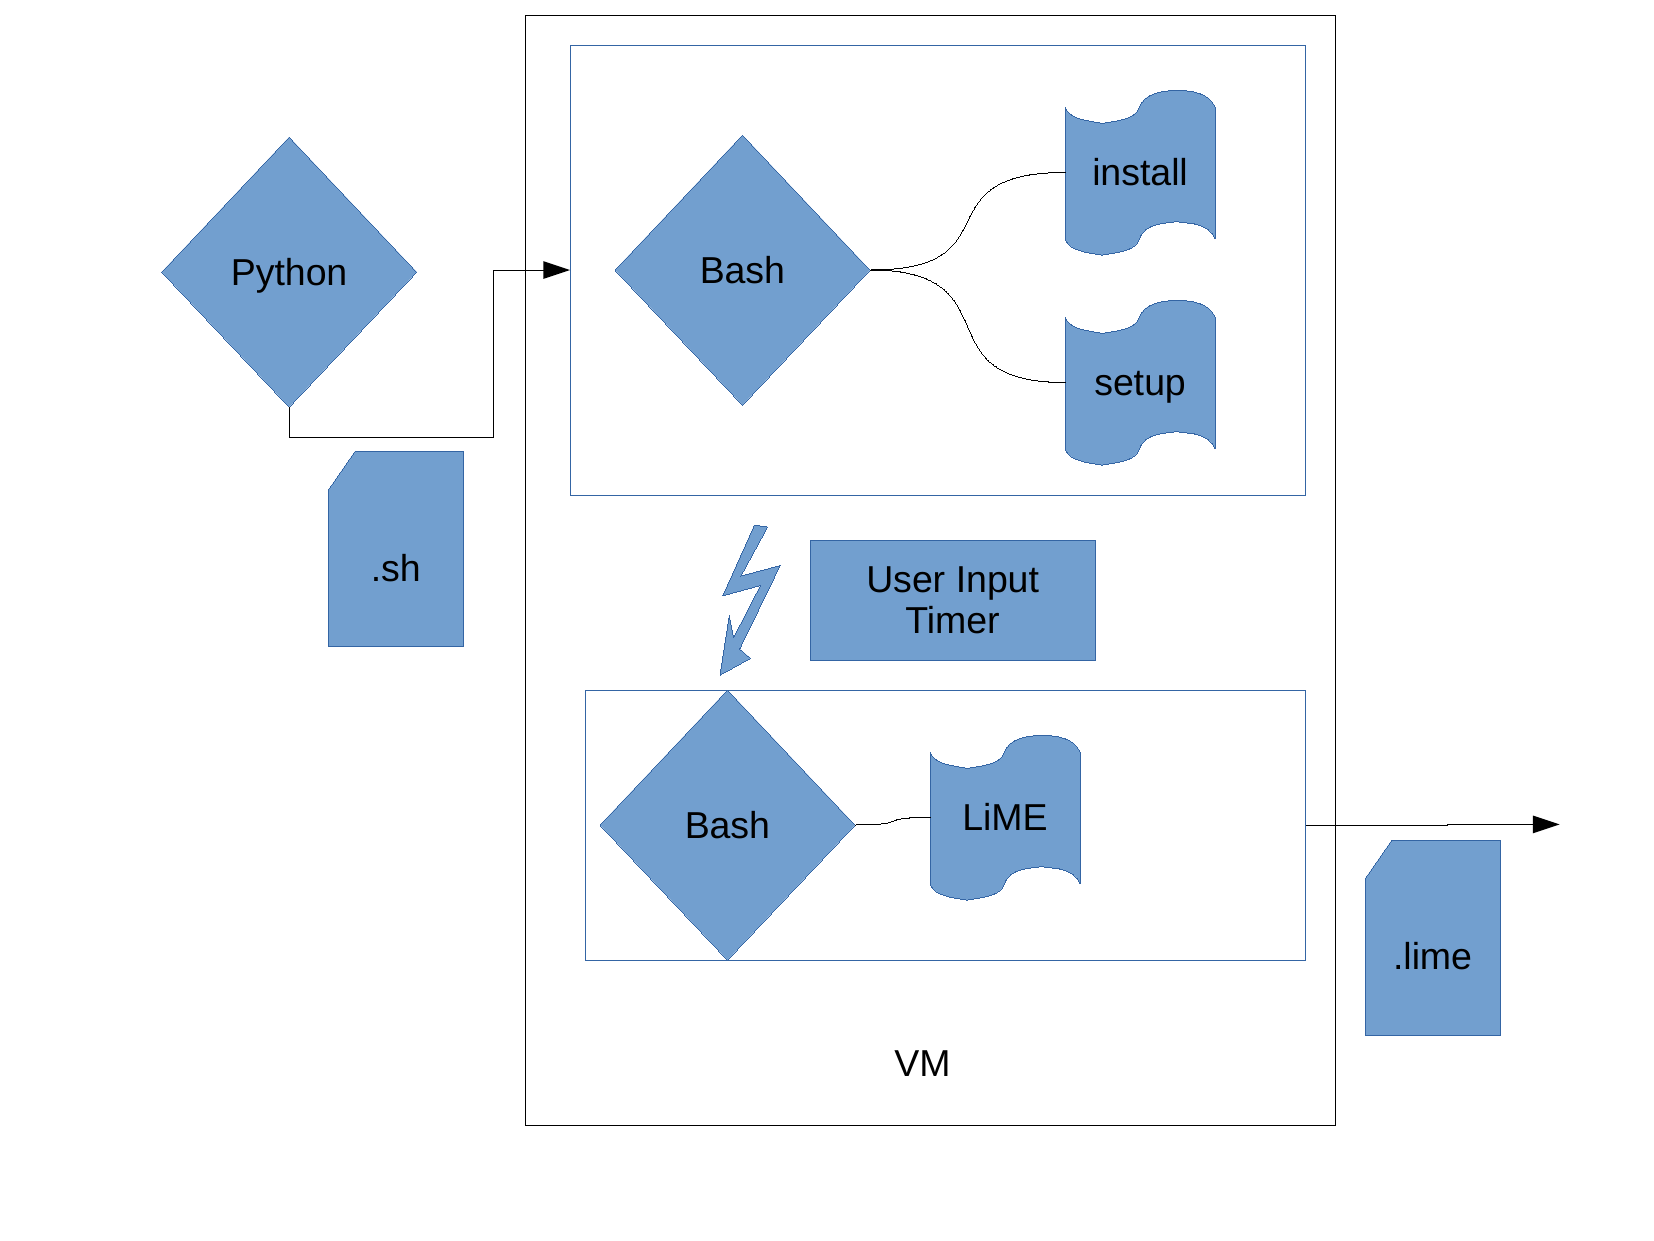

install
Bash
Python
setup
.sh
User Input
Timer
Bash
LiME
.lime
VM